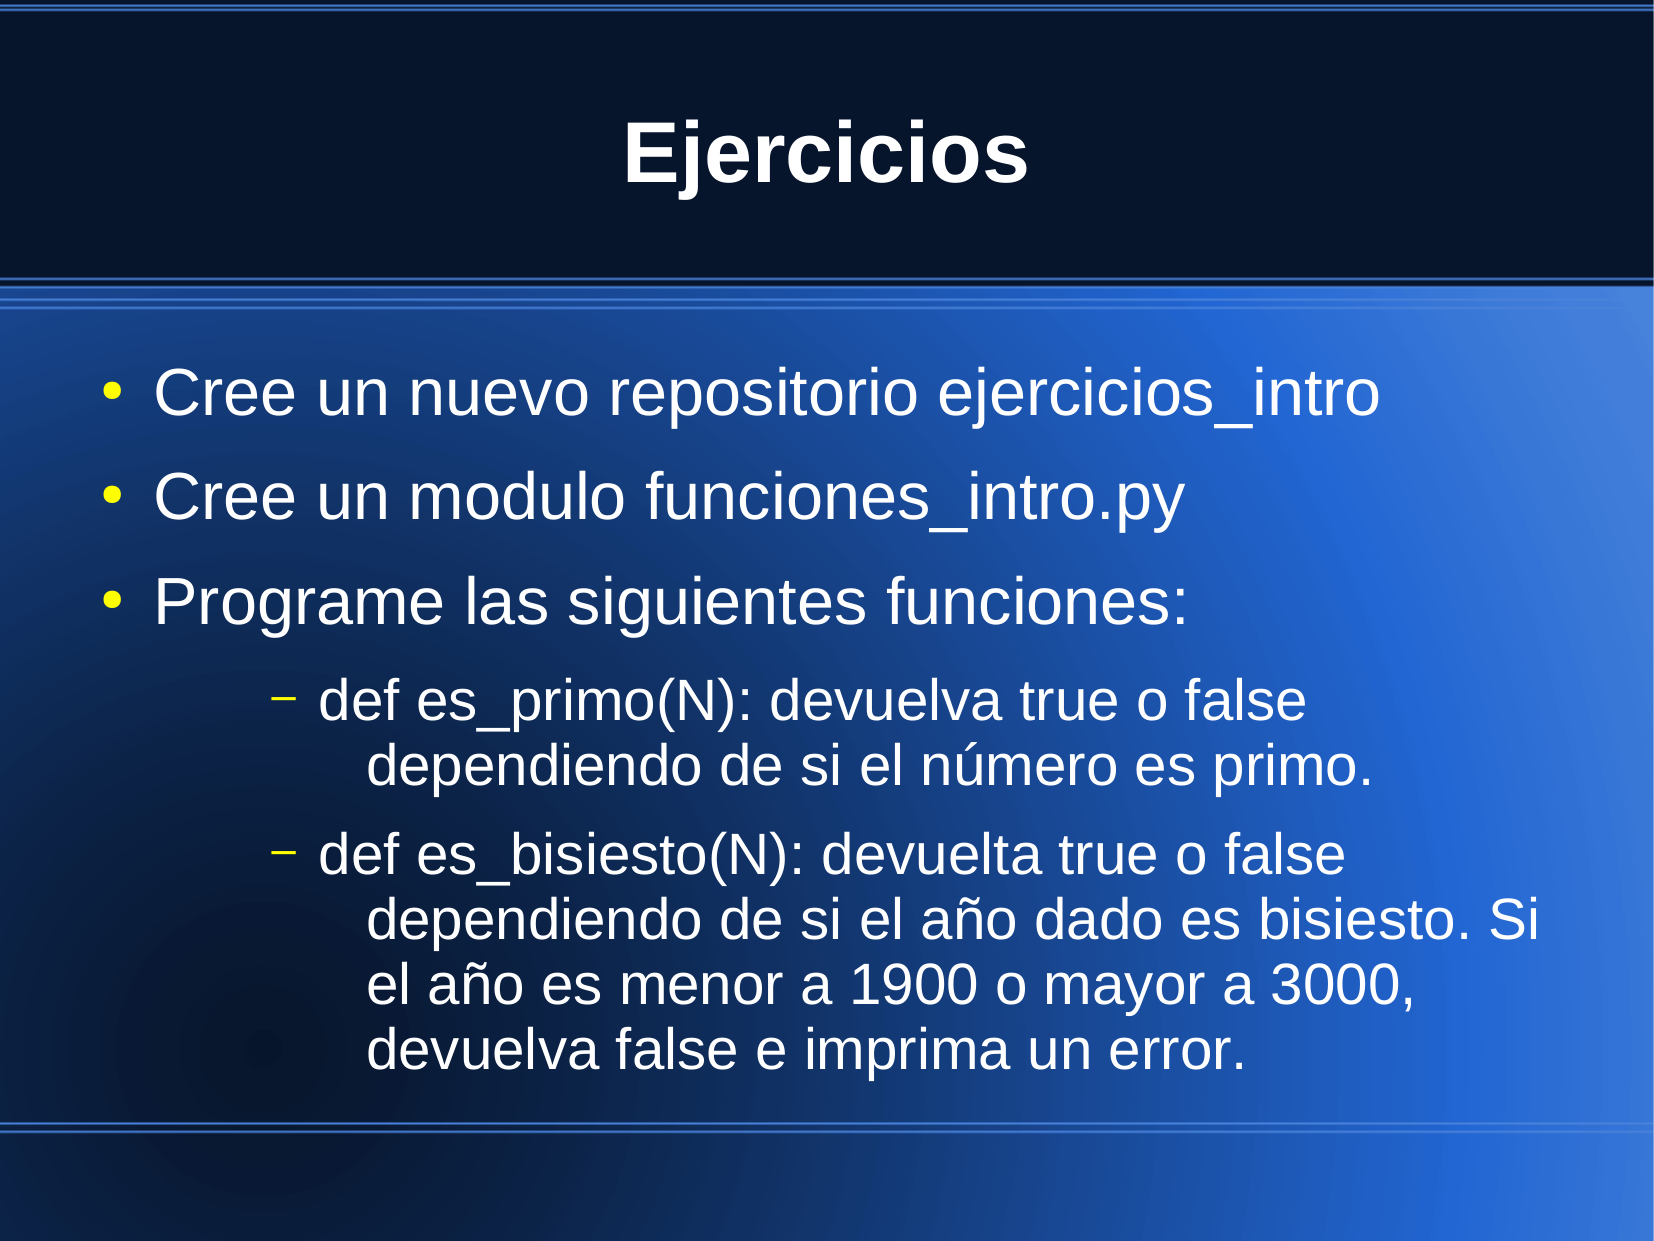

# Ejercicios
Cree un nuevo repositorio ejercicios_intro
Cree un modulo funciones_intro.py
Programe las siguientes funciones:
def es_primo(N): devuelva true o false dependiendo de si el número es primo.
def es_bisiesto(N): devuelta true o false dependiendo de si el año dado es bisiesto. Si el año es menor a 1900 o mayor a 3000, devuelva false e imprima un error.